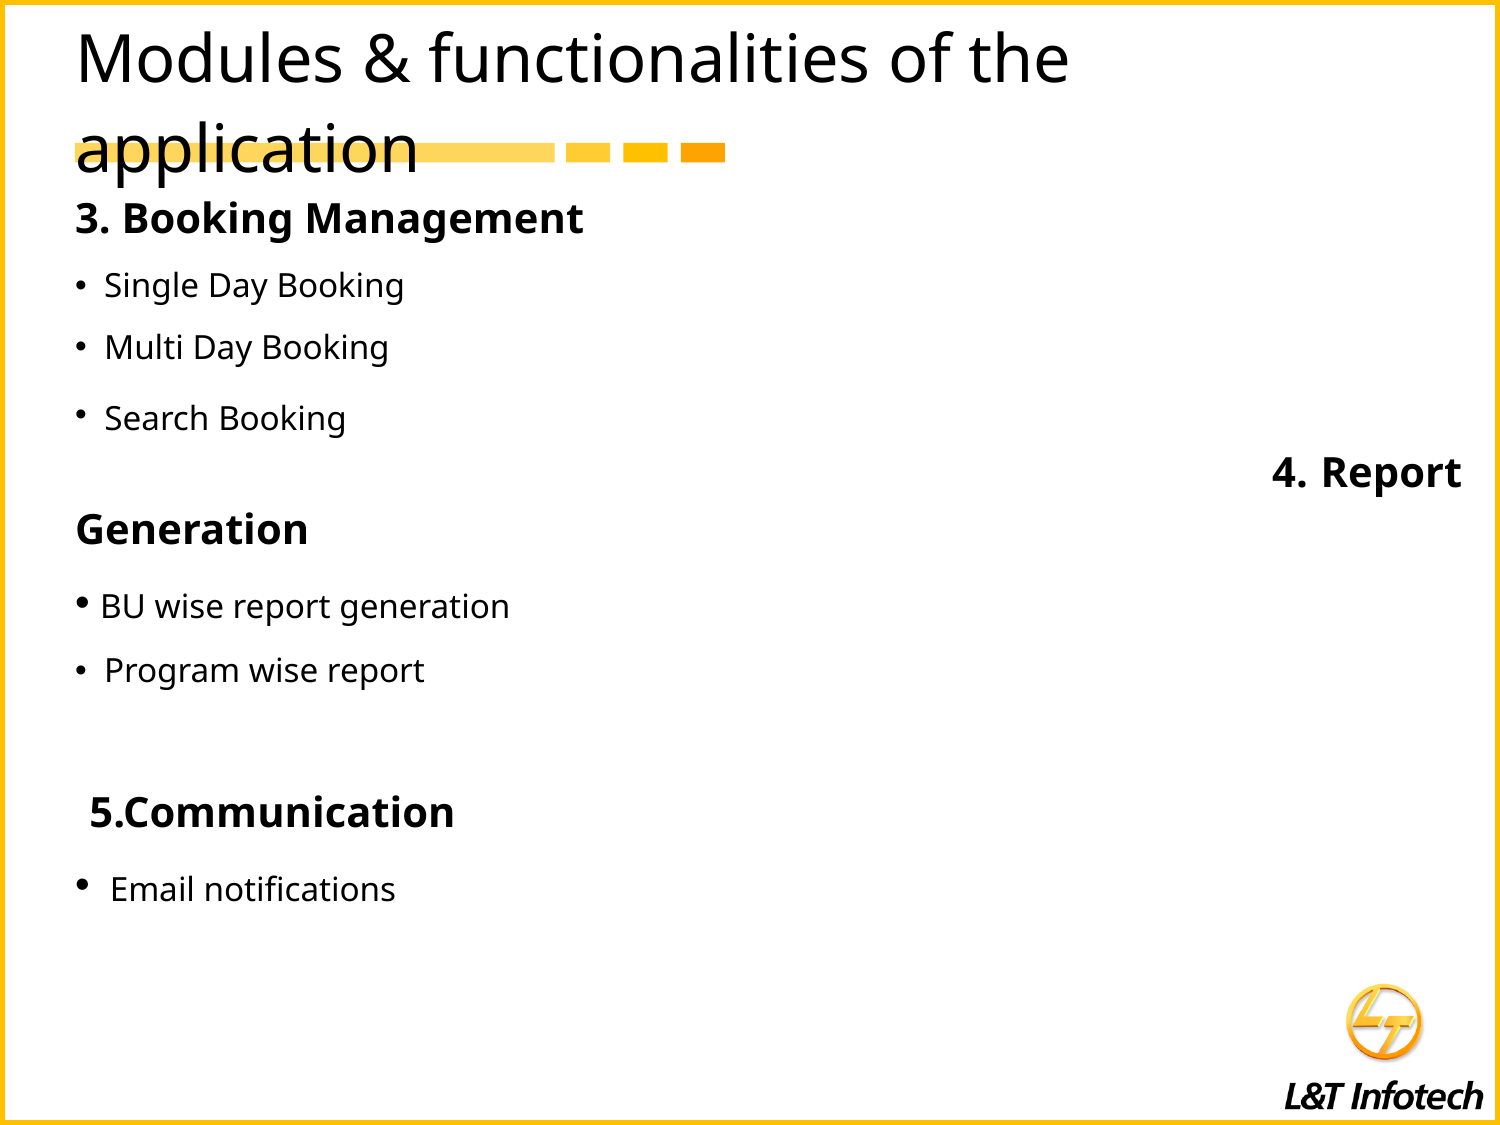

# Modules & functionalities of the application
3. Booking Management
 Single Day Booking
 Multi Day Booking
 Search Booking 4. Report Generation
 BU wise report generation
 Program wise report
5.Communication
 Email notifications